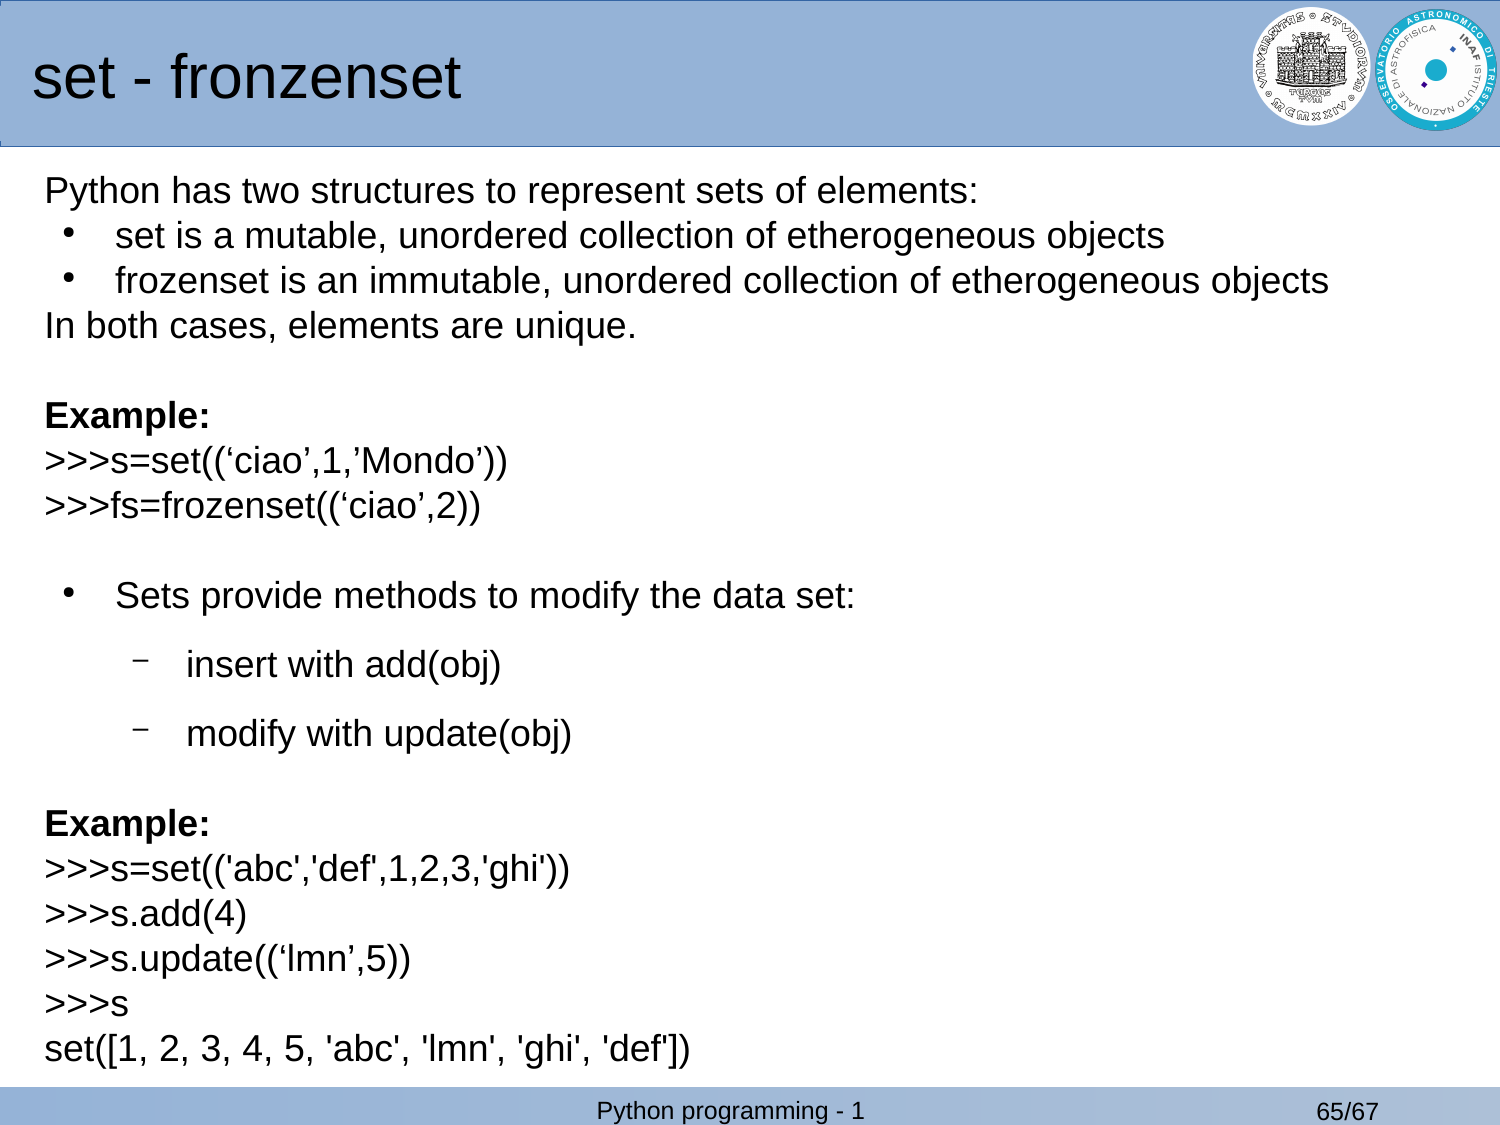

set - fronzenset
# Python has two structures to represent sets of elements:
set is a mutable, unordered collection of etherogeneous objects
frozenset is an immutable, unordered collection of etherogeneous objects
In both cases, elements are unique.
Example:
>>>s=set((‘ciao’,1,’Mondo’))
>>>fs=frozenset((‘ciao’,2))
Sets provide methods to modify the data set:
insert with add(obj)
modify with update(obj)
Example:
>>>s=set(('abc','def',1,2,3,'ghi'))
>>>s.add(4)
>>>s.update((‘lmn’,5))
>>>s
set([1, 2, 3, 4, 5, 'abc', 'lmn', 'ghi', 'def'])